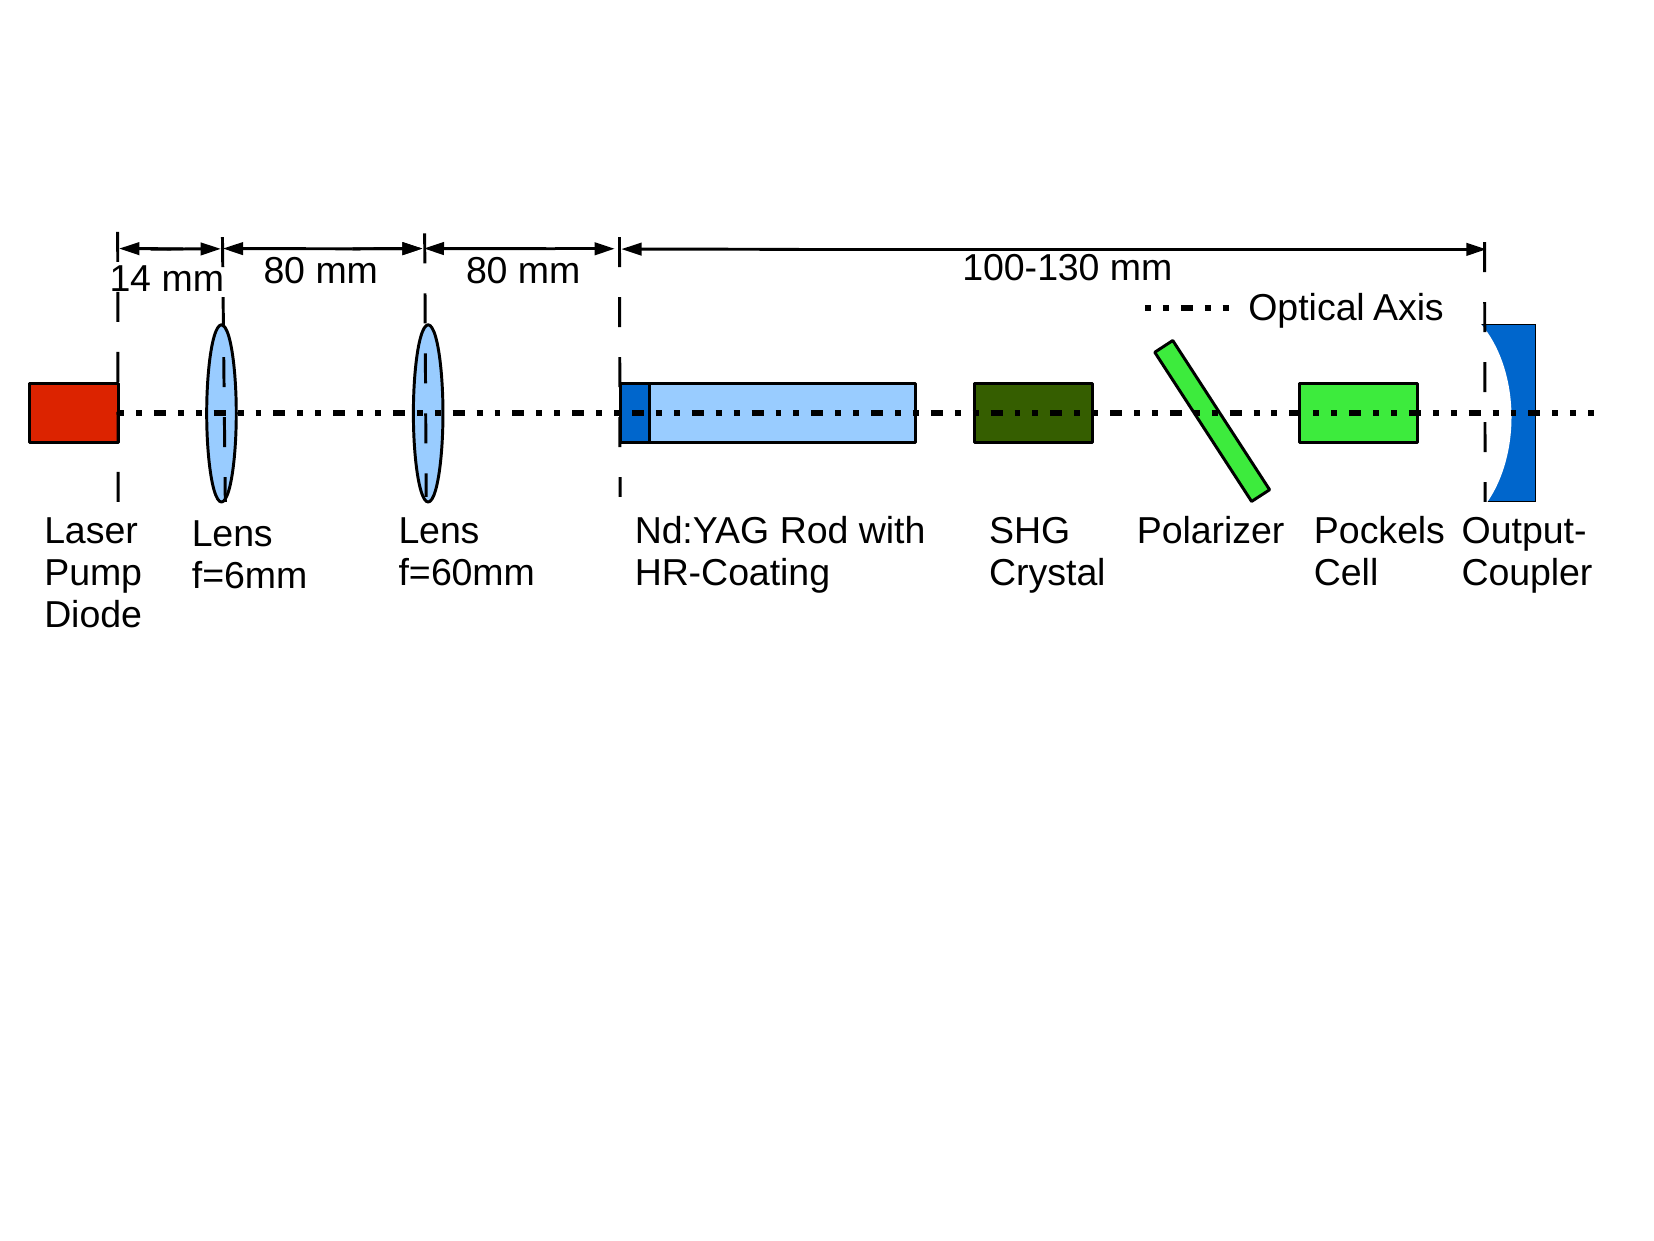

100-130 mm
80 mm
80 mm
14 mm
Optical Axis
Laser Pump Diode
Lens
f=60mm
Nd:YAG Rod with
HR-Coating
SHG Crystal
Polarizer
Pockels Cell
Output-
Coupler
Lens
f=6mm